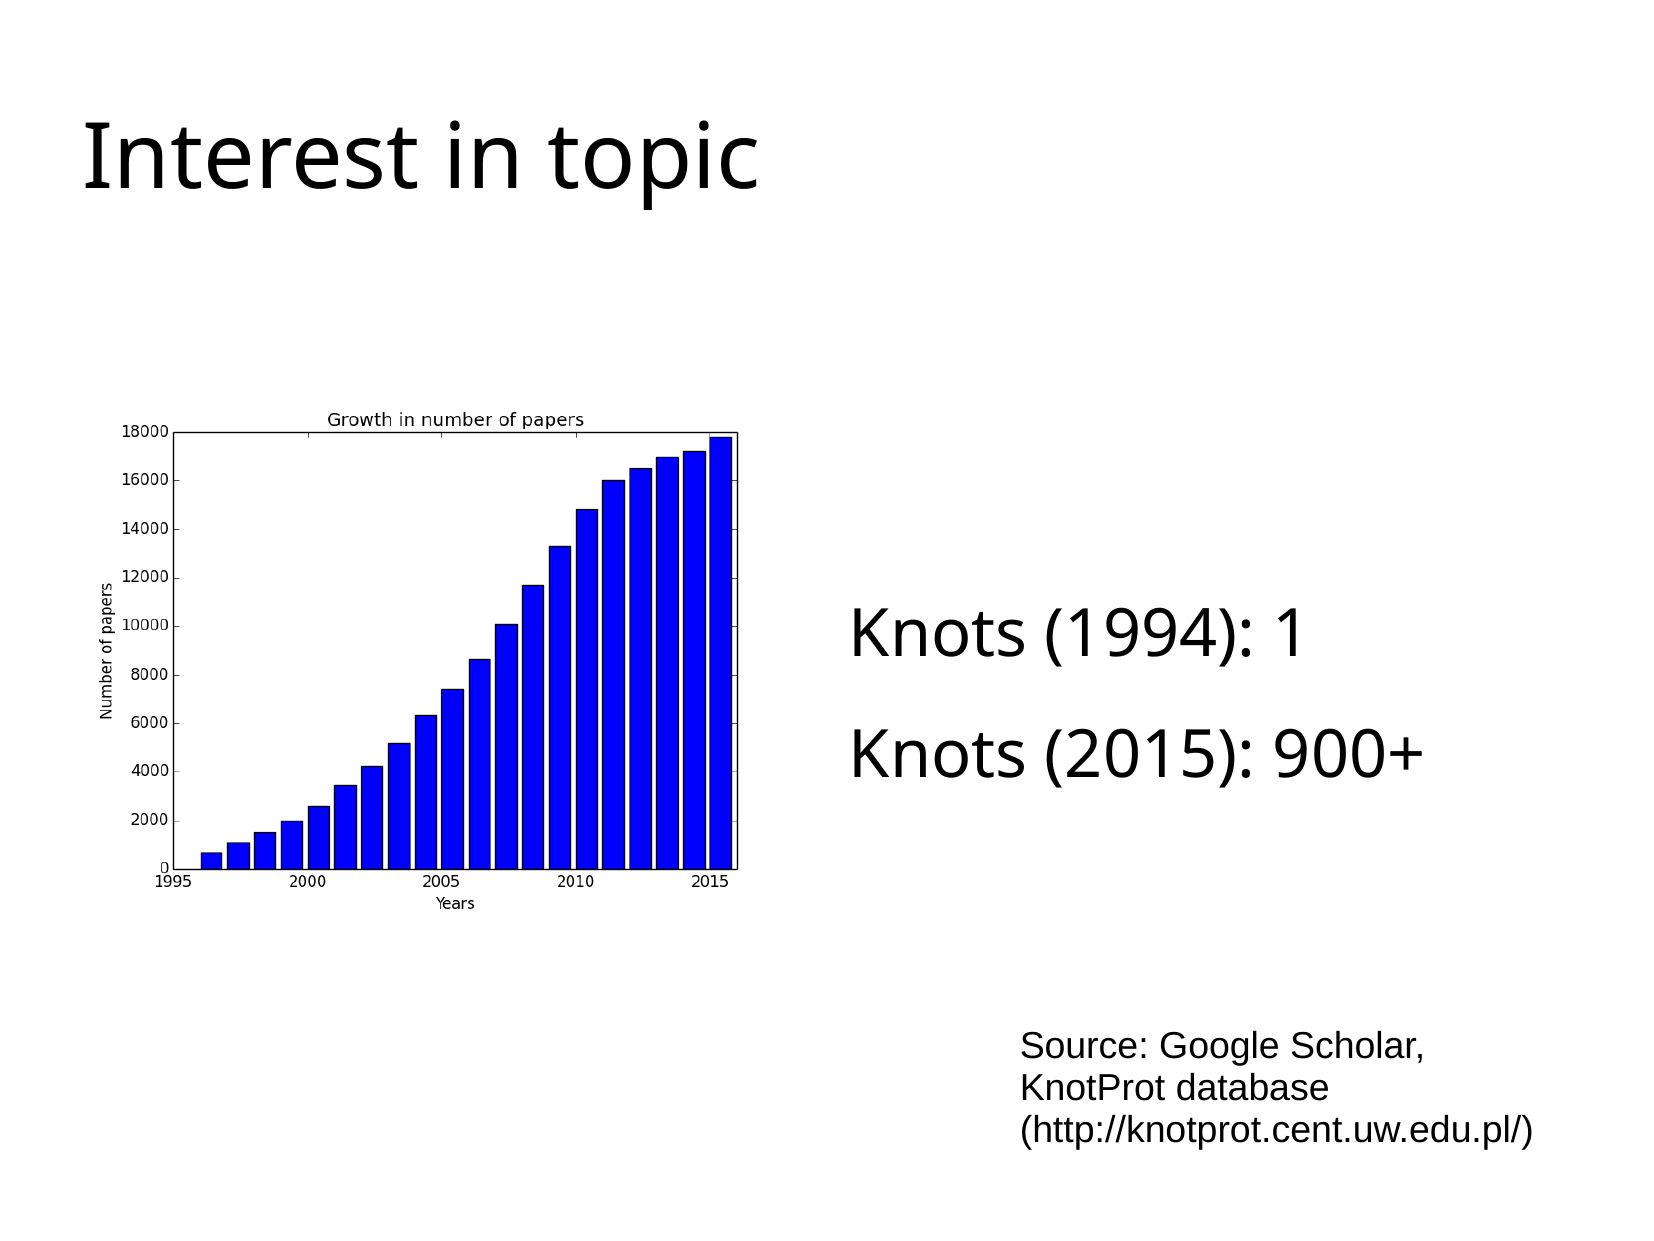

# Interest in topic
Knots (1994): 1
Knots (2015): 900+
Source: Google Scholar,
KnotProt database (http://knotprot.cent.uw.edu.pl/)